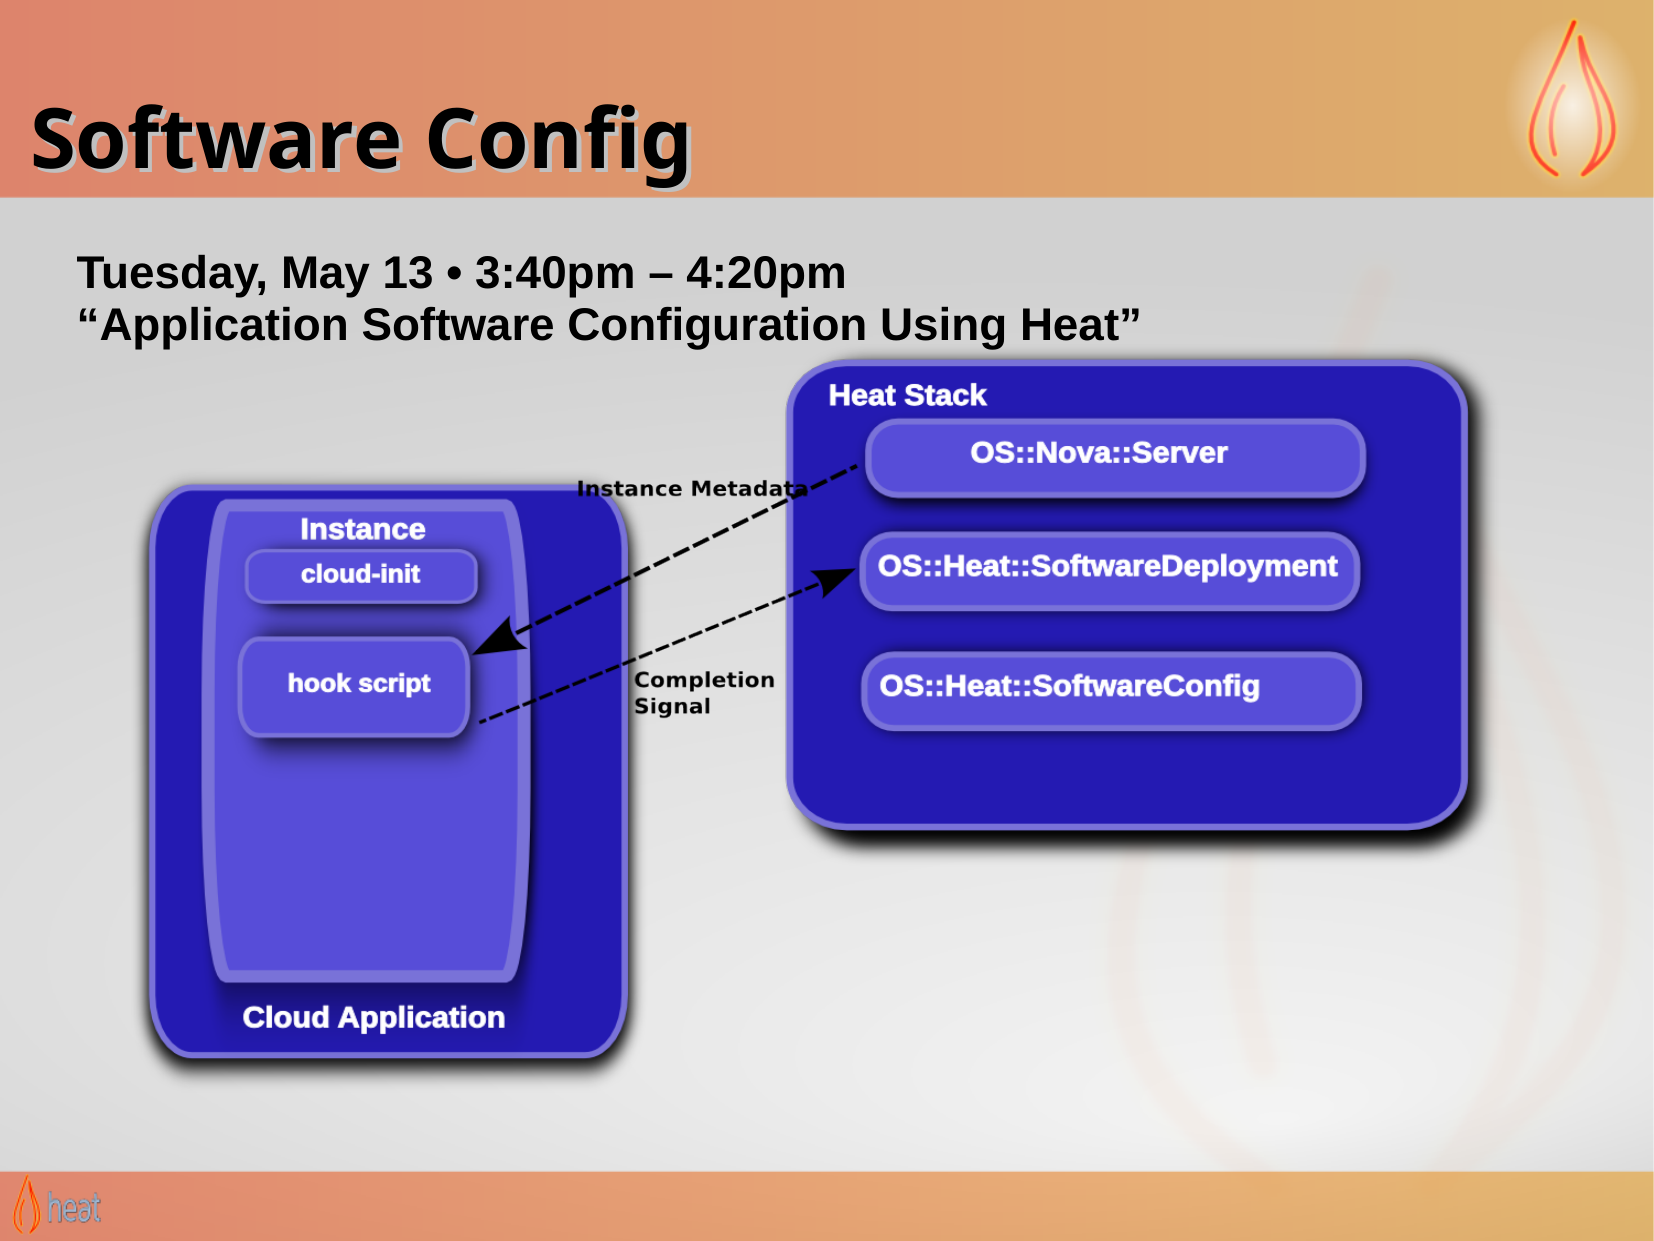

# Software Config
Tuesday, May 13 • 3:40pm – 4:20pm
“Application Software Configuration Using Heat”